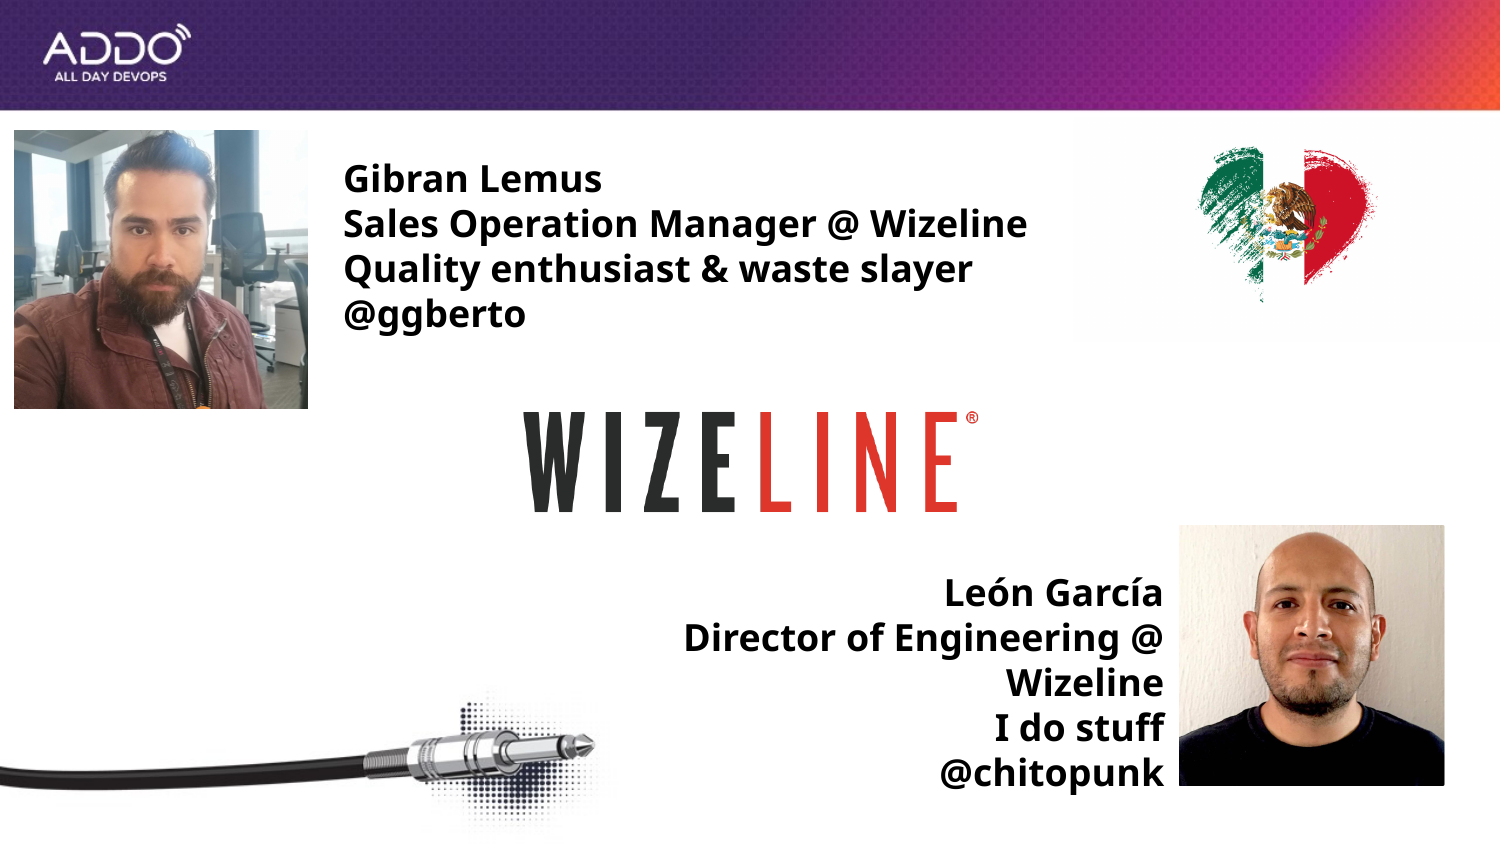

Gibran Lemus
Sales Operation Manager @ Wizeline
Quality enthusiast & waste slayer
@ggberto
León García
Director of Engineering @ Wizeline
I do stuff
@chitopunk